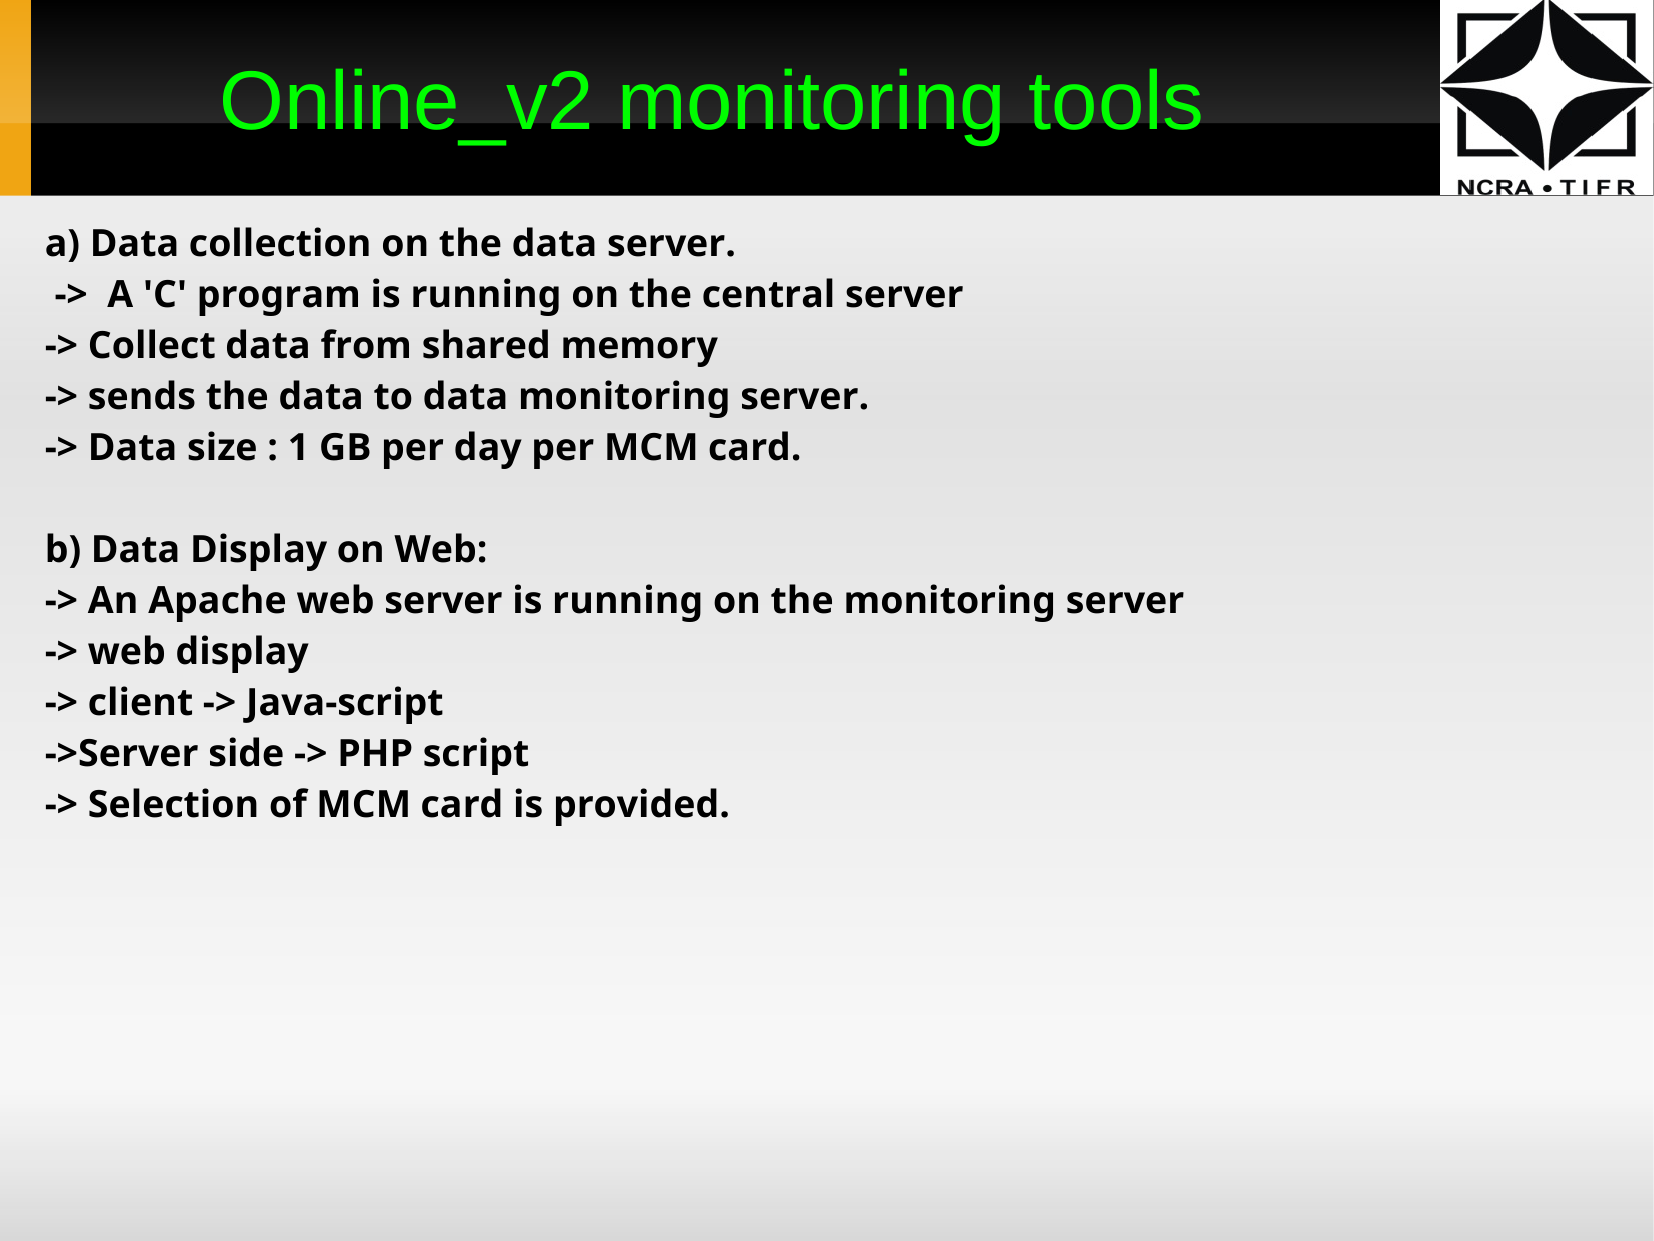

Online_v2 monitoring tools
a) Data collection on the data server.
 -> A 'C' program is running on the central server
-> Collect data from shared memory
-> sends the data to data monitoring server.
-> Data size : 1 GB per day per MCM card.
b) Data Display on Web:
-> An Apache web server is running on the monitoring server
-> web display
-> client -> Java-script
->Server side -> PHP script
-> Selection of MCM card is provided.
#